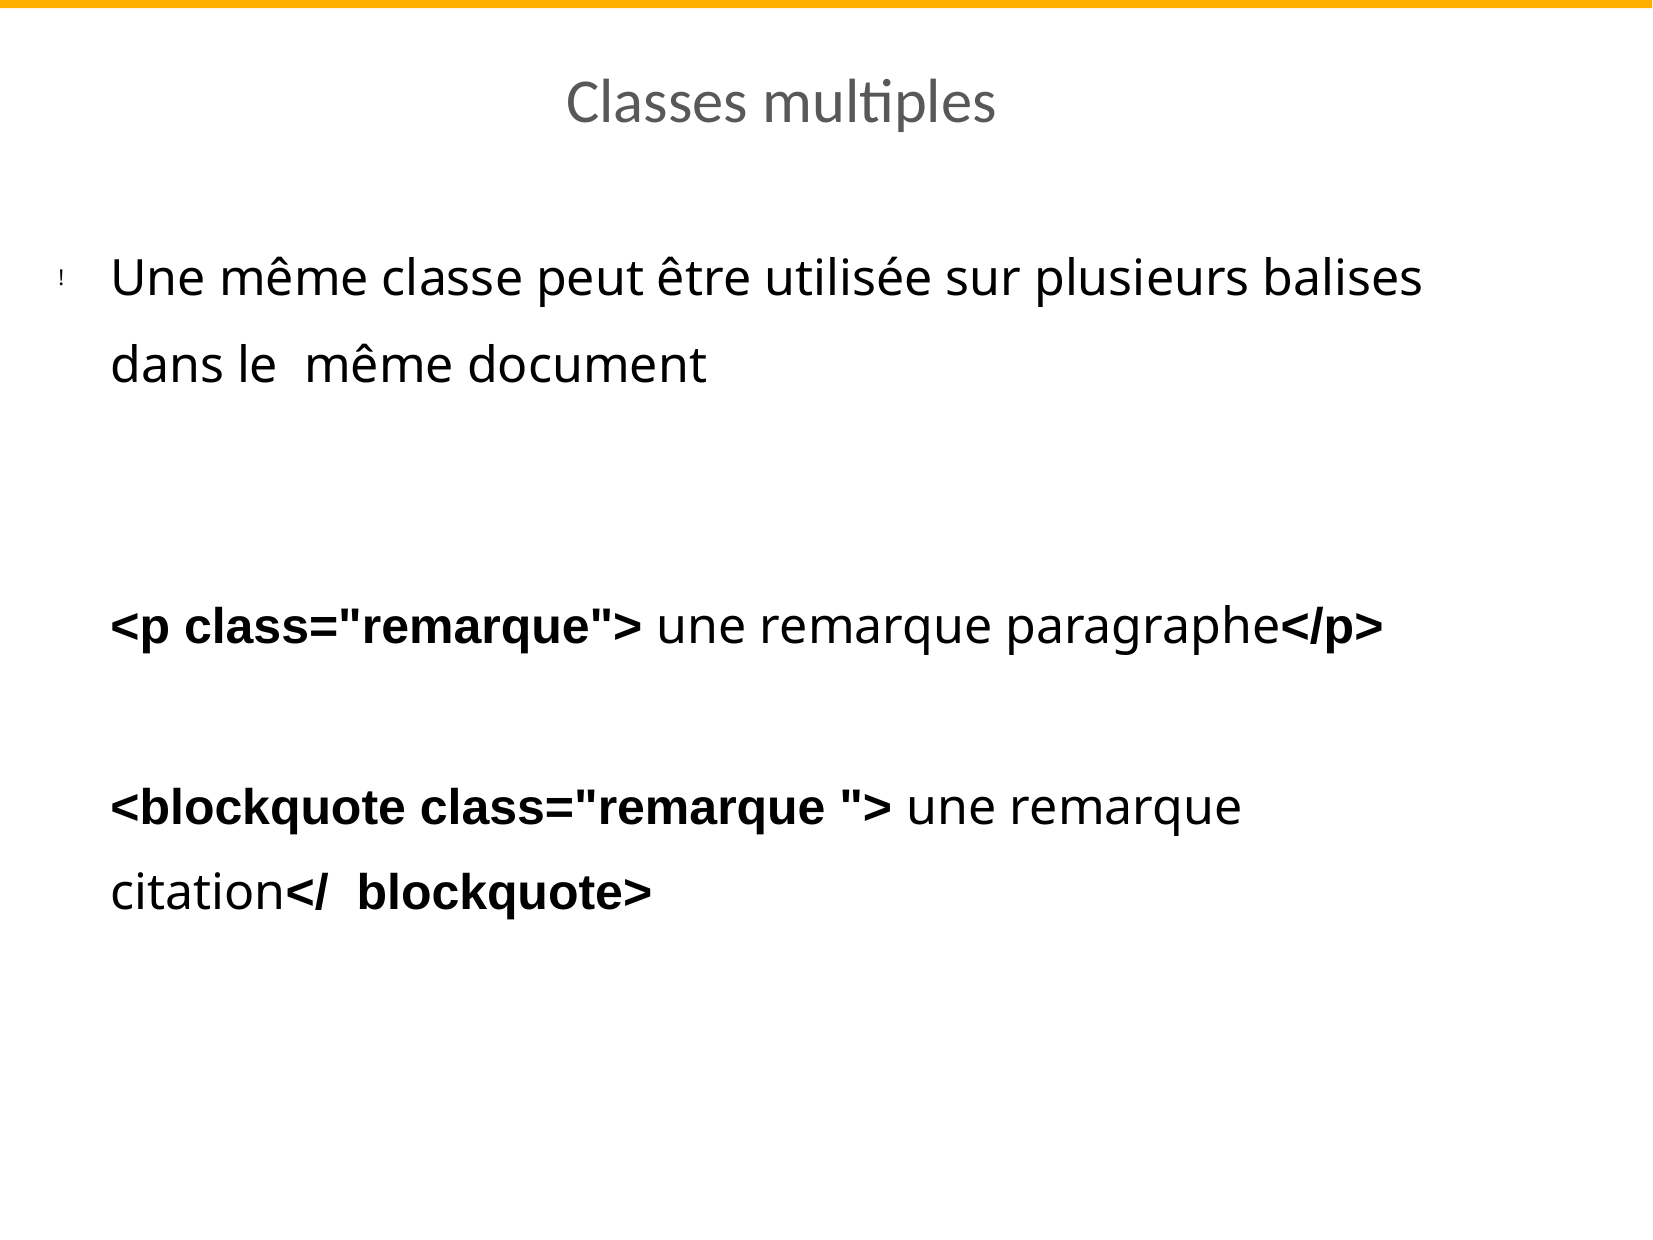

# Classes multiples
Une même classe peut être utilisée sur plusieurs balises dans le même document
!
<p class="remarque"> une remarque paragraphe</p>
<blockquote class="remarque "> une remarque citation</ blockquote>